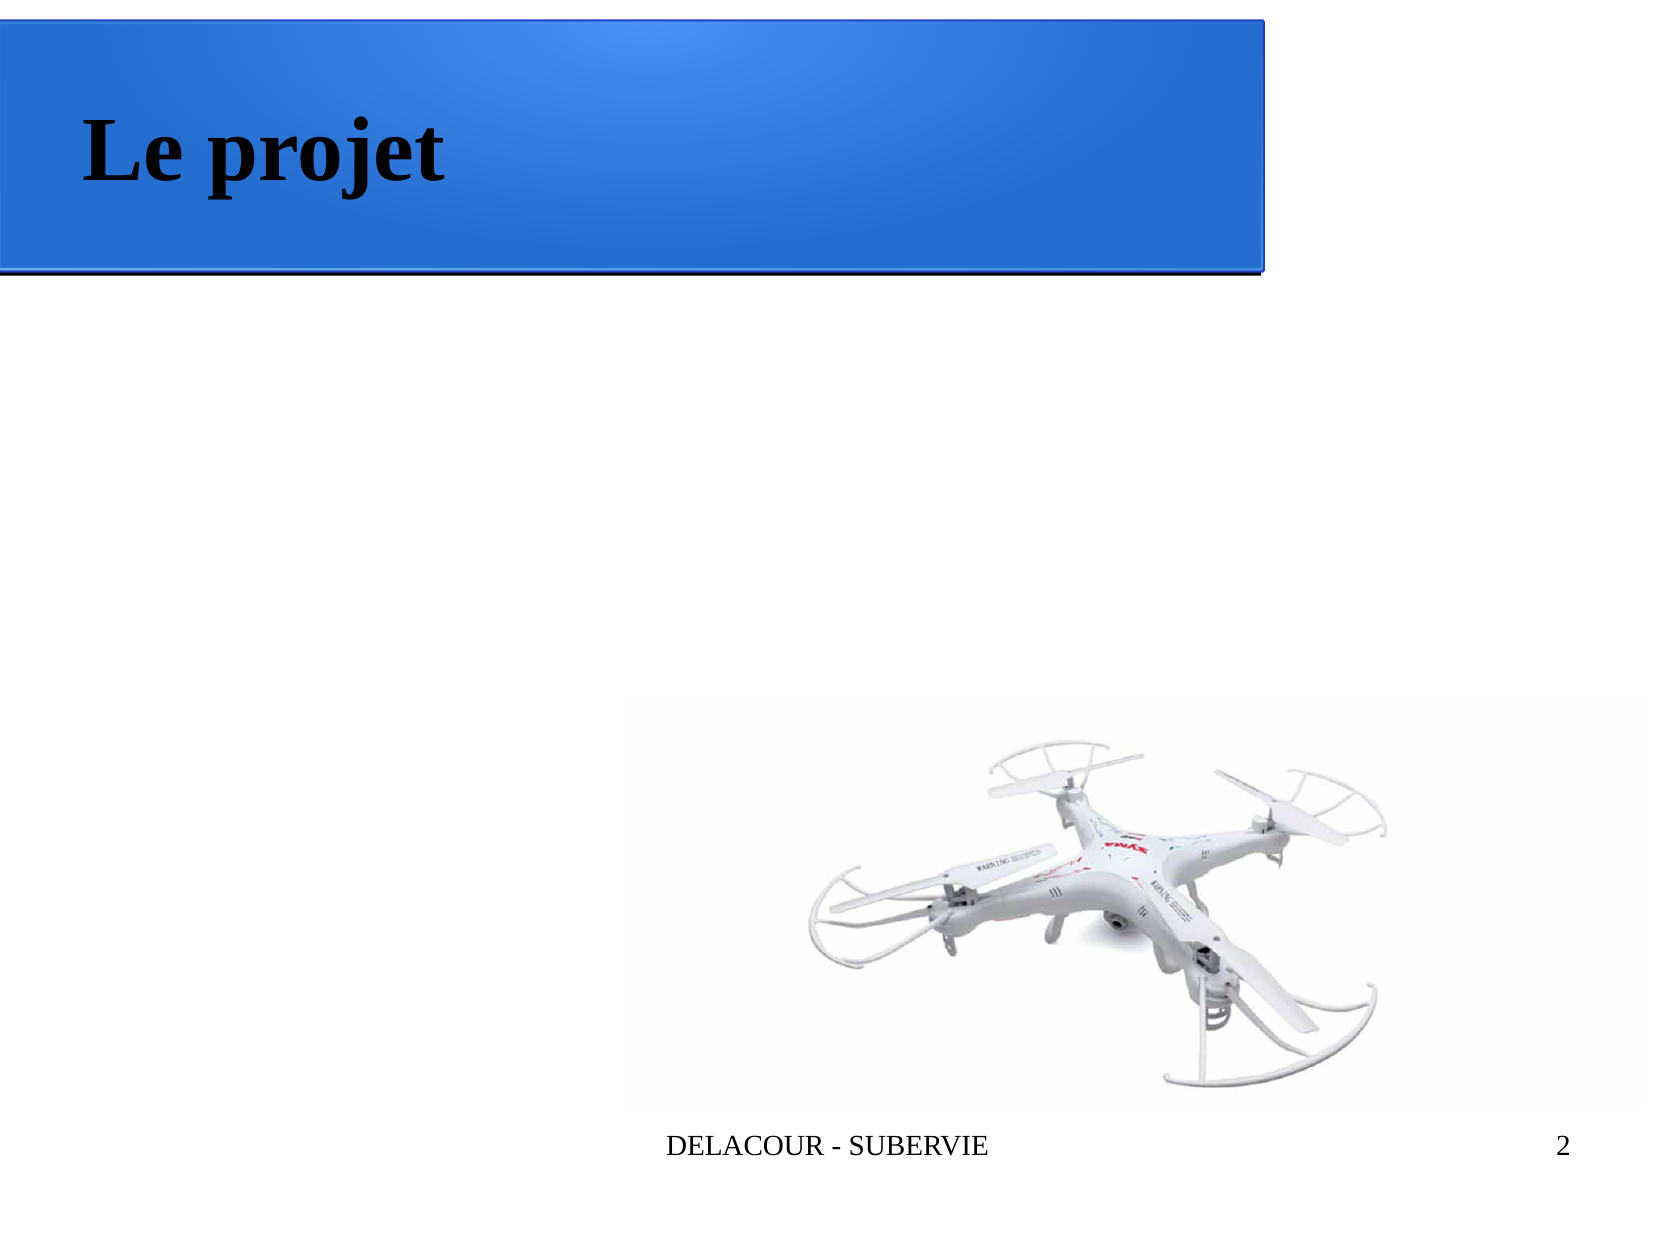

# Le projet
DELACOUR - SUBERVIE
2